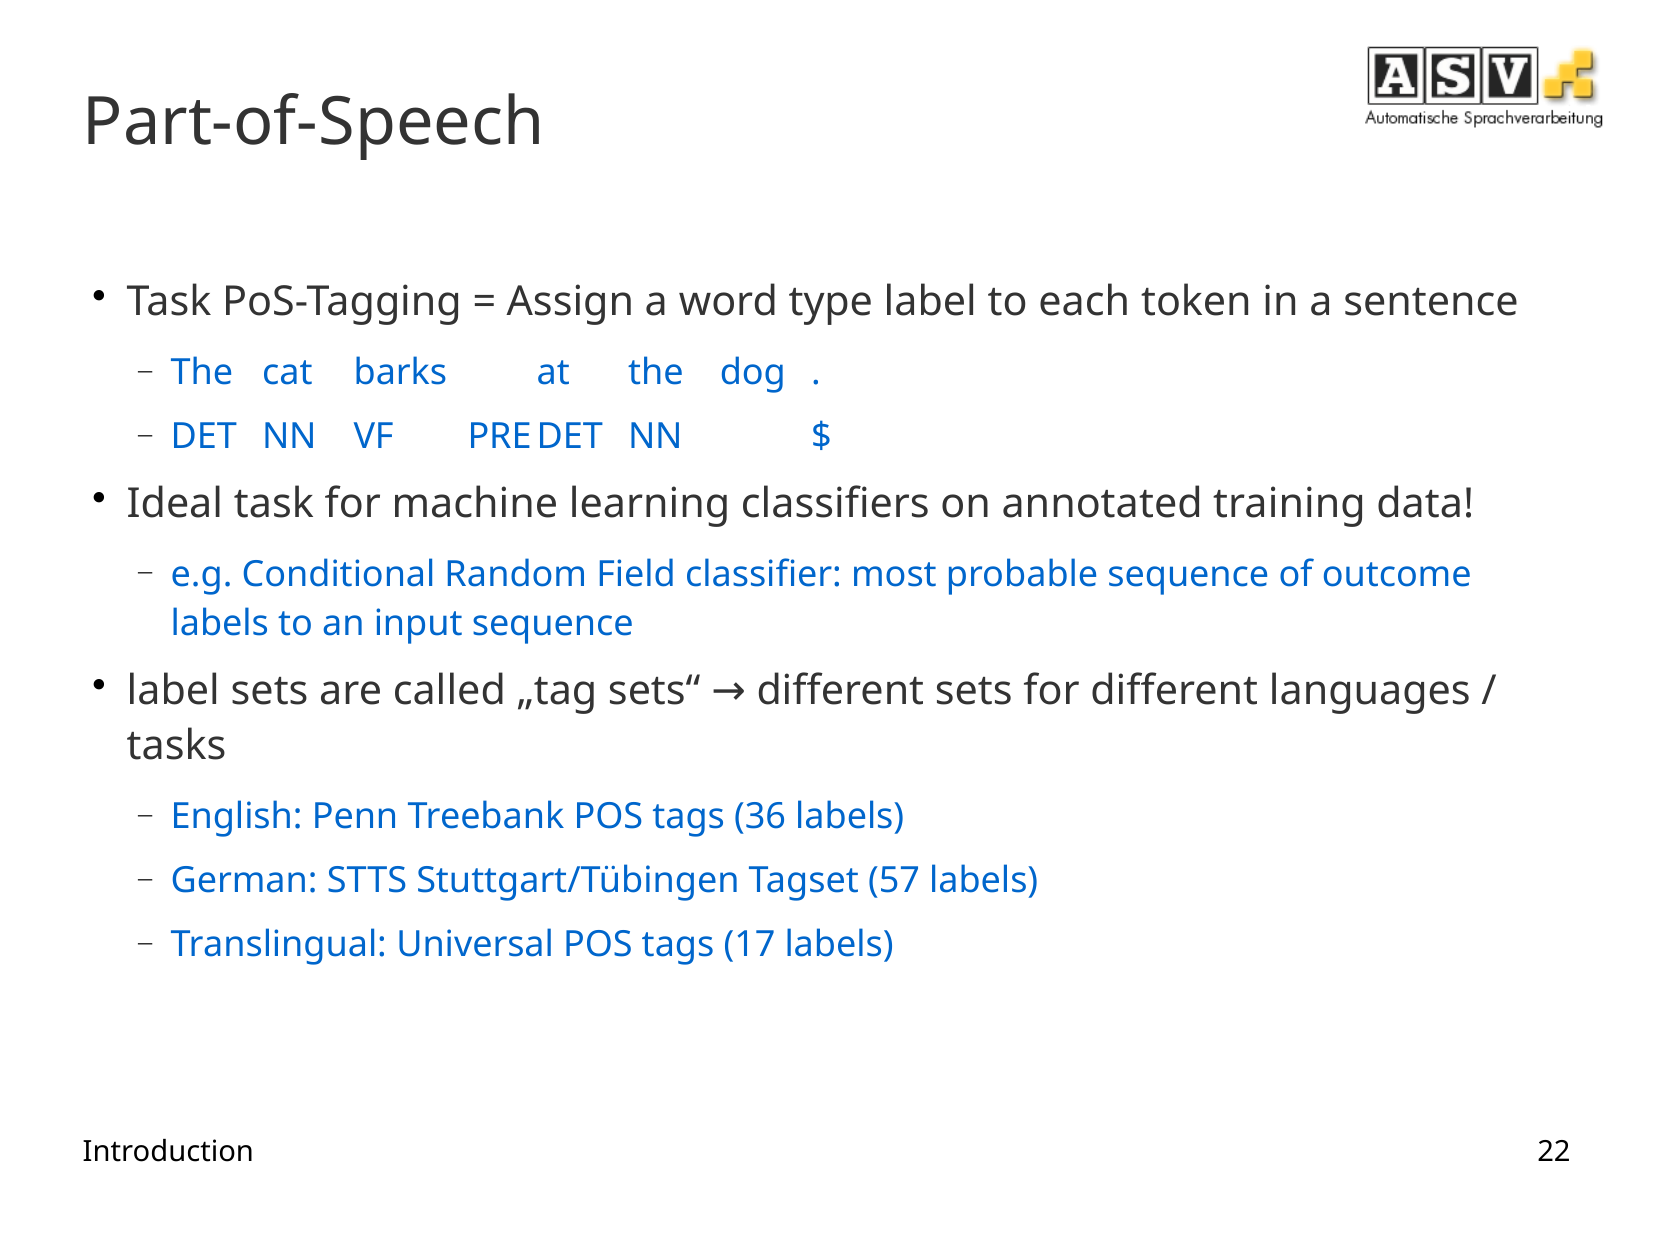

# Part-of-Speech
Task PoS-Tagging = Assign a word type label to each token in a sentence
The 	cat	barks		at 		the	dog	.
DET	NN	VF PRE	DET	NN			$
Ideal task for machine learning classifiers on annotated training data!
e.g. Conditional Random Field classifier: most probable sequence of outcome labels to an input sequence
label sets are called „tag sets“ → different sets for different languages / tasks
English: Penn Treebank POS tags (36 labels)
German: STTS Stuttgart/Tübingen Tagset (57 labels)
Translingual: Universal POS tags (17 labels)
Introduction
22